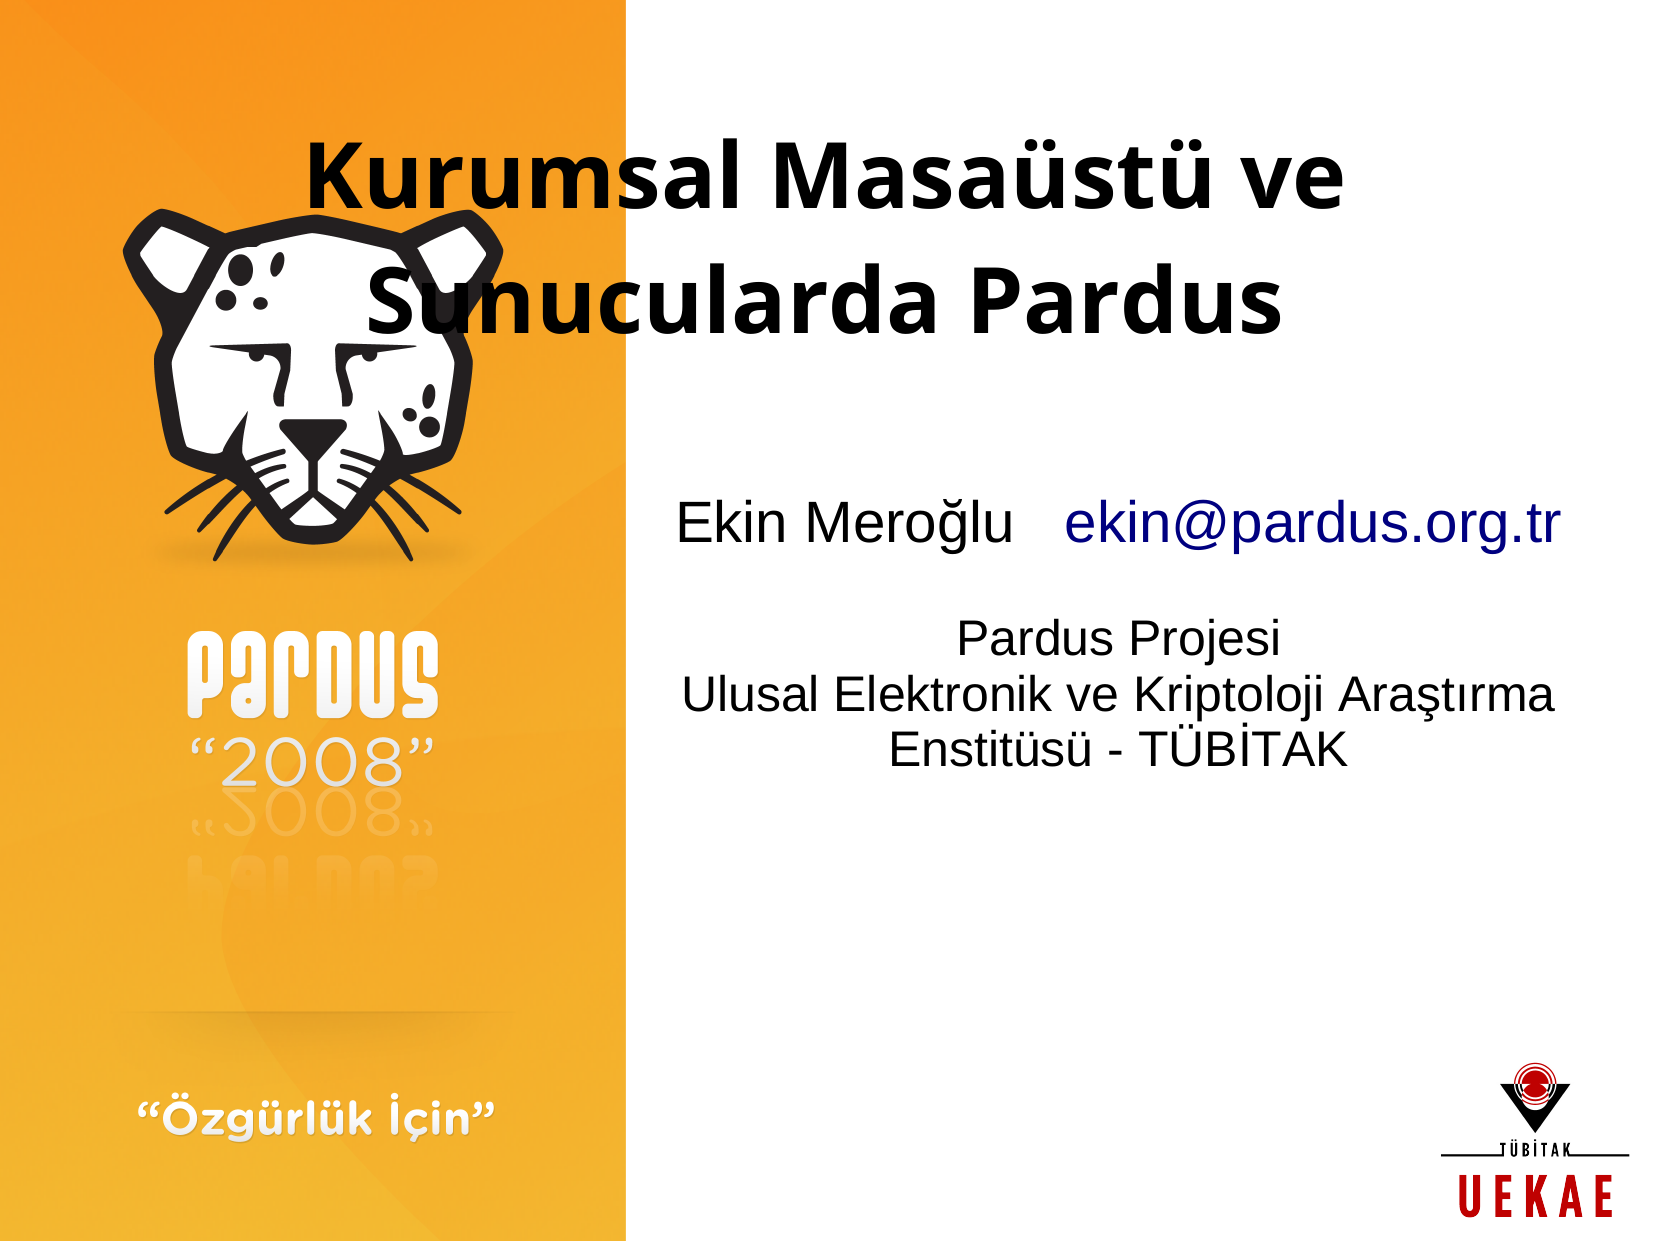

# Kurumsal Masaüstü ve Sunucularda Pardus
Ekin Meroğlu ekin@pardus.org.tr
Pardus Projesi
Ulusal Elektronik ve Kriptoloji Araştırma Enstitüsü - TÜBİTAK